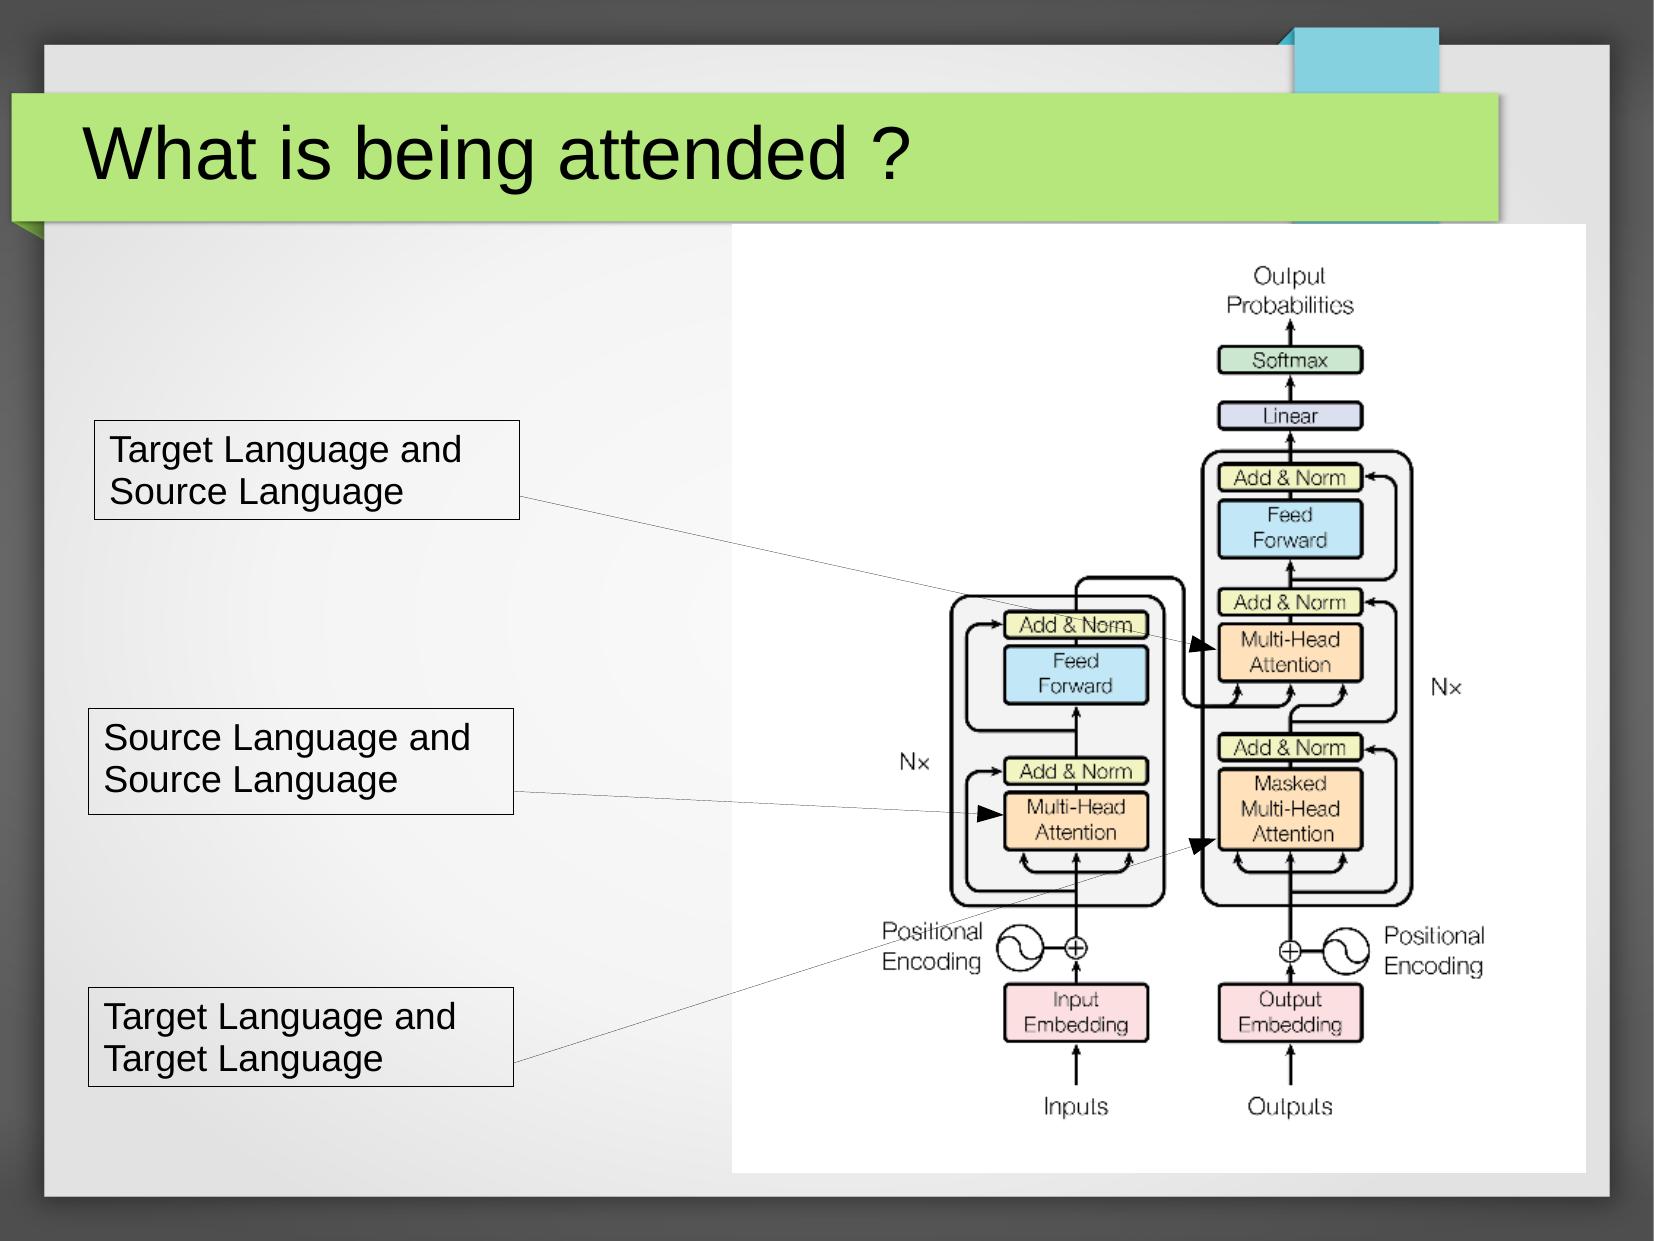

# What is being attended ?
Target Language and Source Language
Source Language and Source Language
Target Language and Target Language